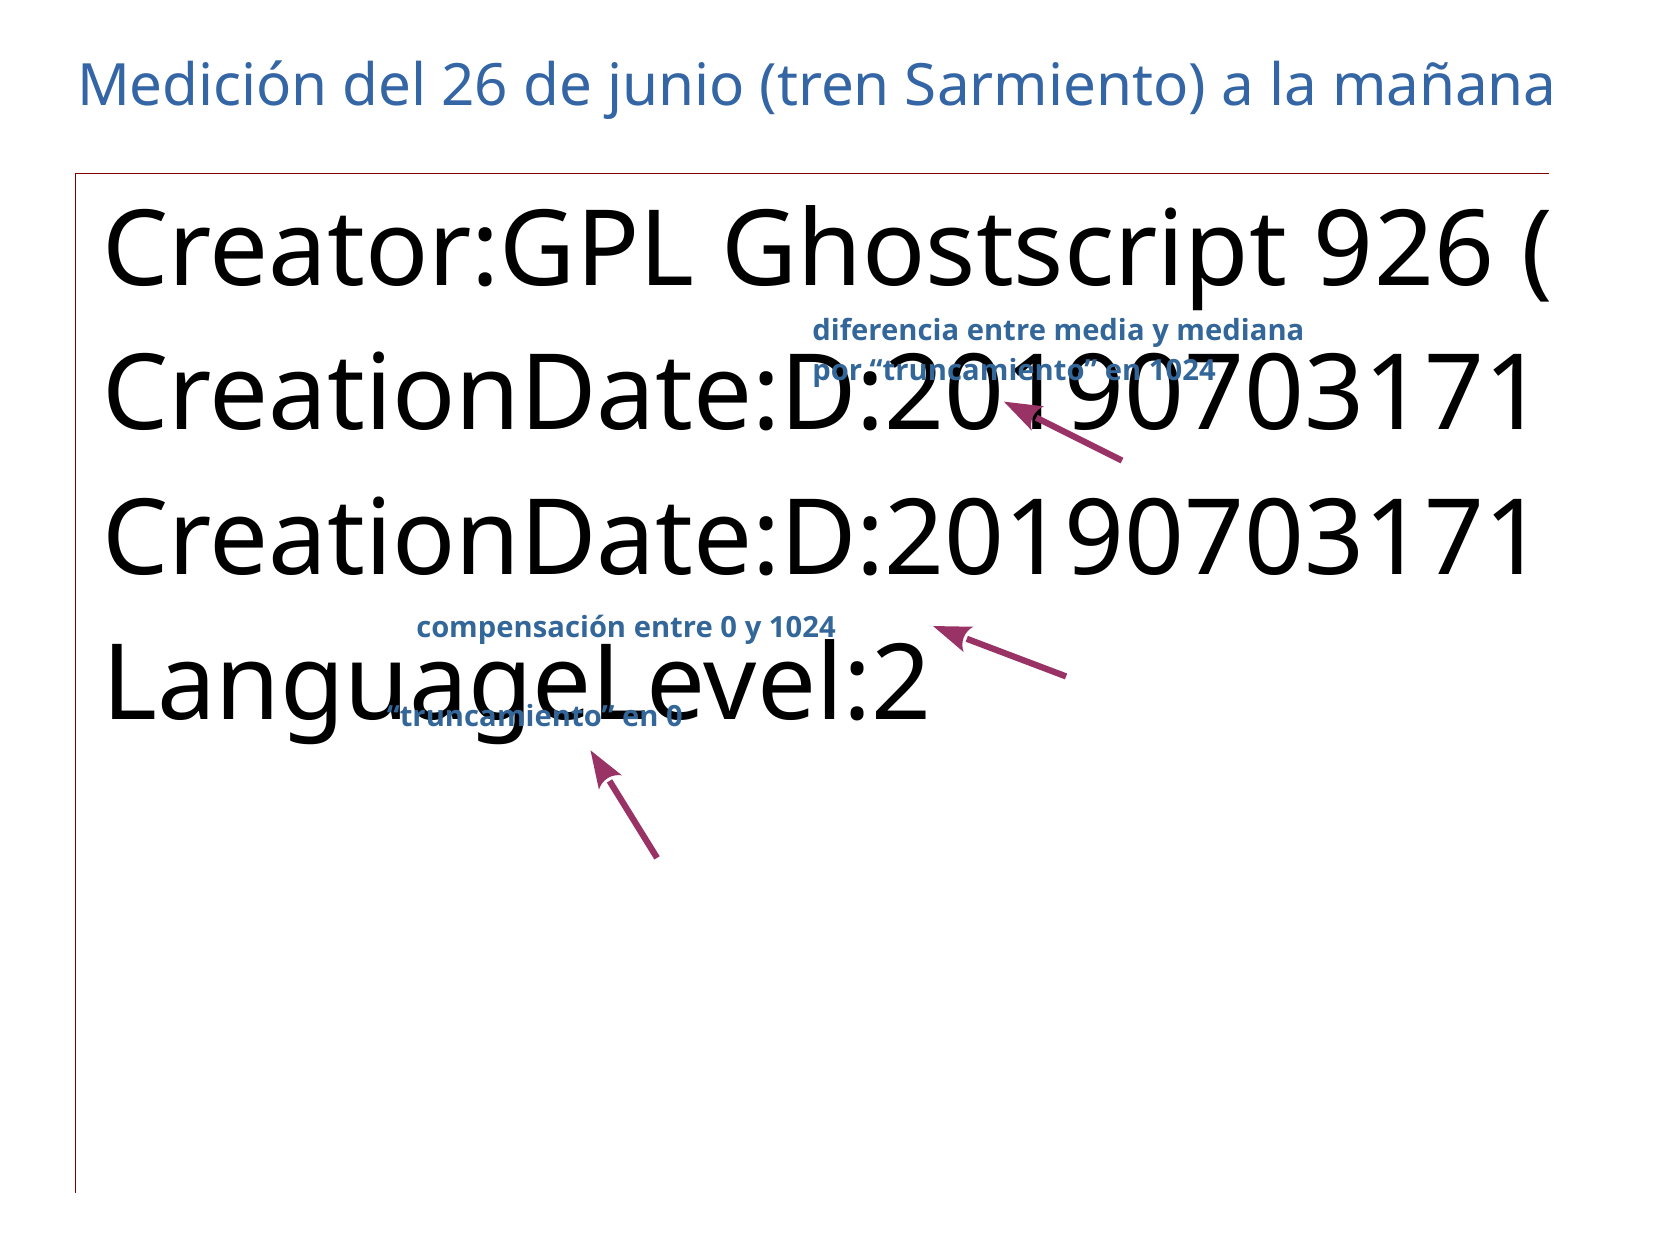

Medición del 26 de junio (tren Sarmiento) a la mañana
diferencia entre media y mediana
por “truncamiento” en 1024
compensación entre 0 y 1024
“truncamiento” en 0